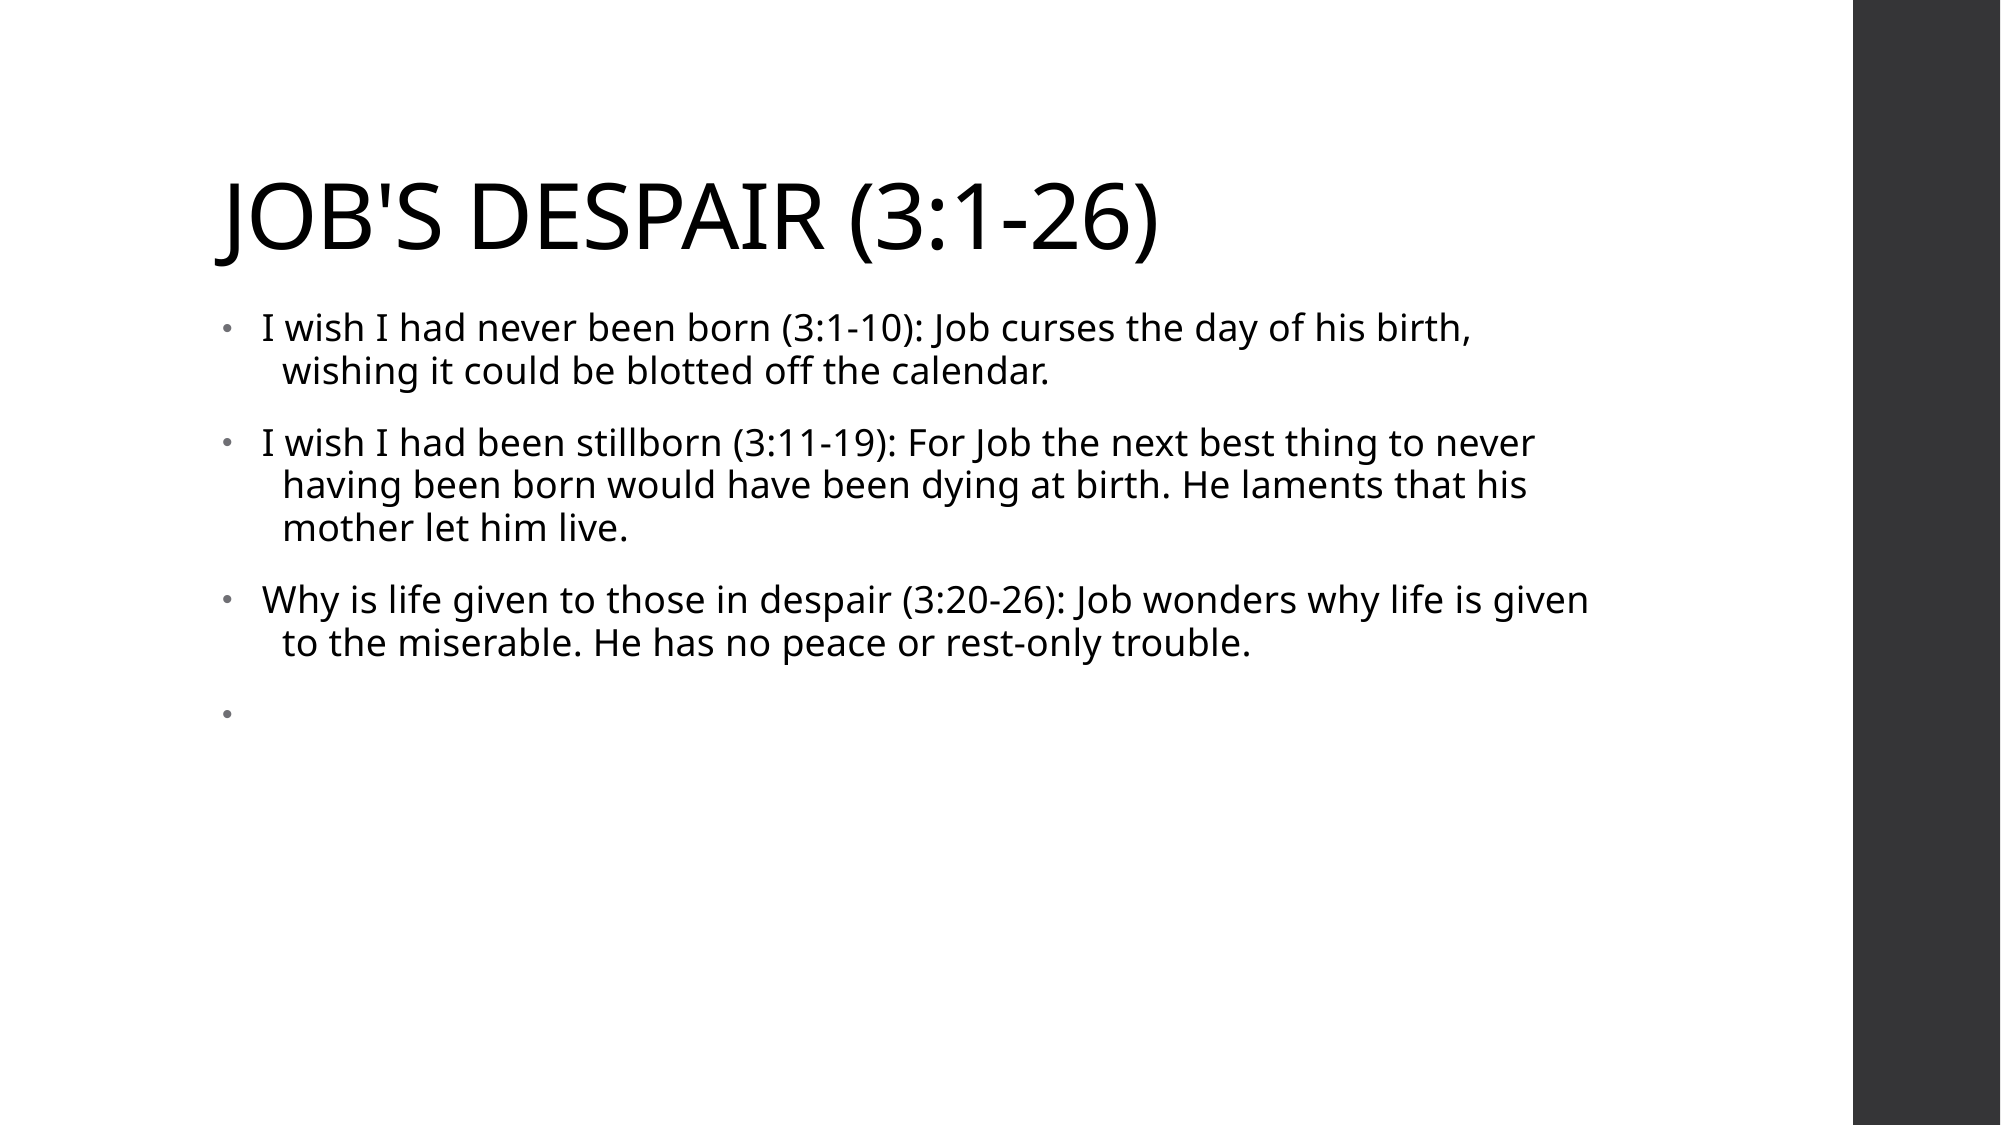

# JOB'S DESPAIR (3:1-26)
 I wish I had never been born (3:1-10): Job curses the day of his birth, wishing it could be blotted off the calendar.
 I wish I had been stillborn (3:11-19): For Job the next best thing to never having been born would have been dying at birth. He laments that his mother let him live.
 Why is life given to those in despair (3:20-26): Job wonders why life is given to the miserable. He has no peace or rest-only trouble.